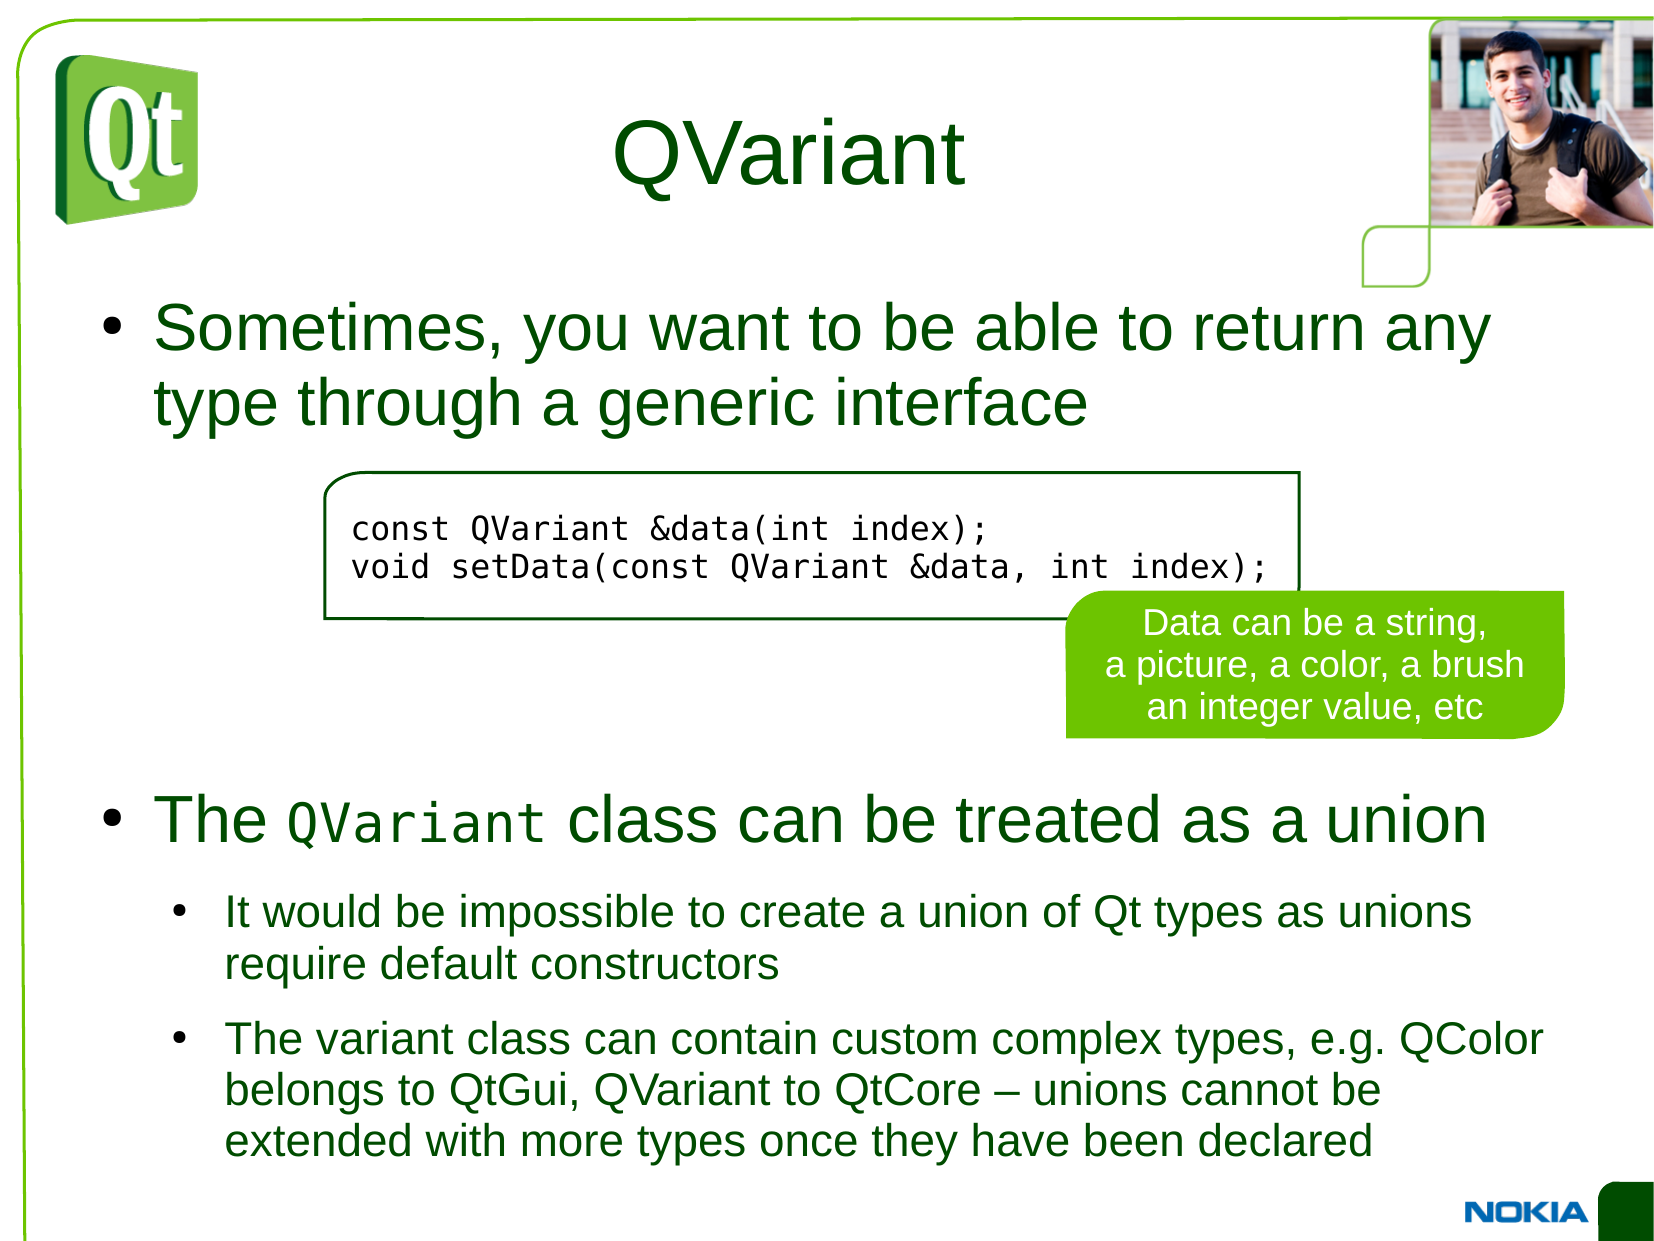

# QVariant
Sometimes, you want to be able to return any type through a generic interface
The QVariant class can be treated as a union
It would be impossible to create a union of Qt types as unions require default constructors
The variant class can contain custom complex types, e.g. QColor belongs to QtGui, QVariant to QtCore – unions cannot be extended with more types once they have been declared
const QVariant &data(int index);
void setData(const QVariant &data, int index);
Data can be a string,
a picture, a color, a brush
an integer value, etc